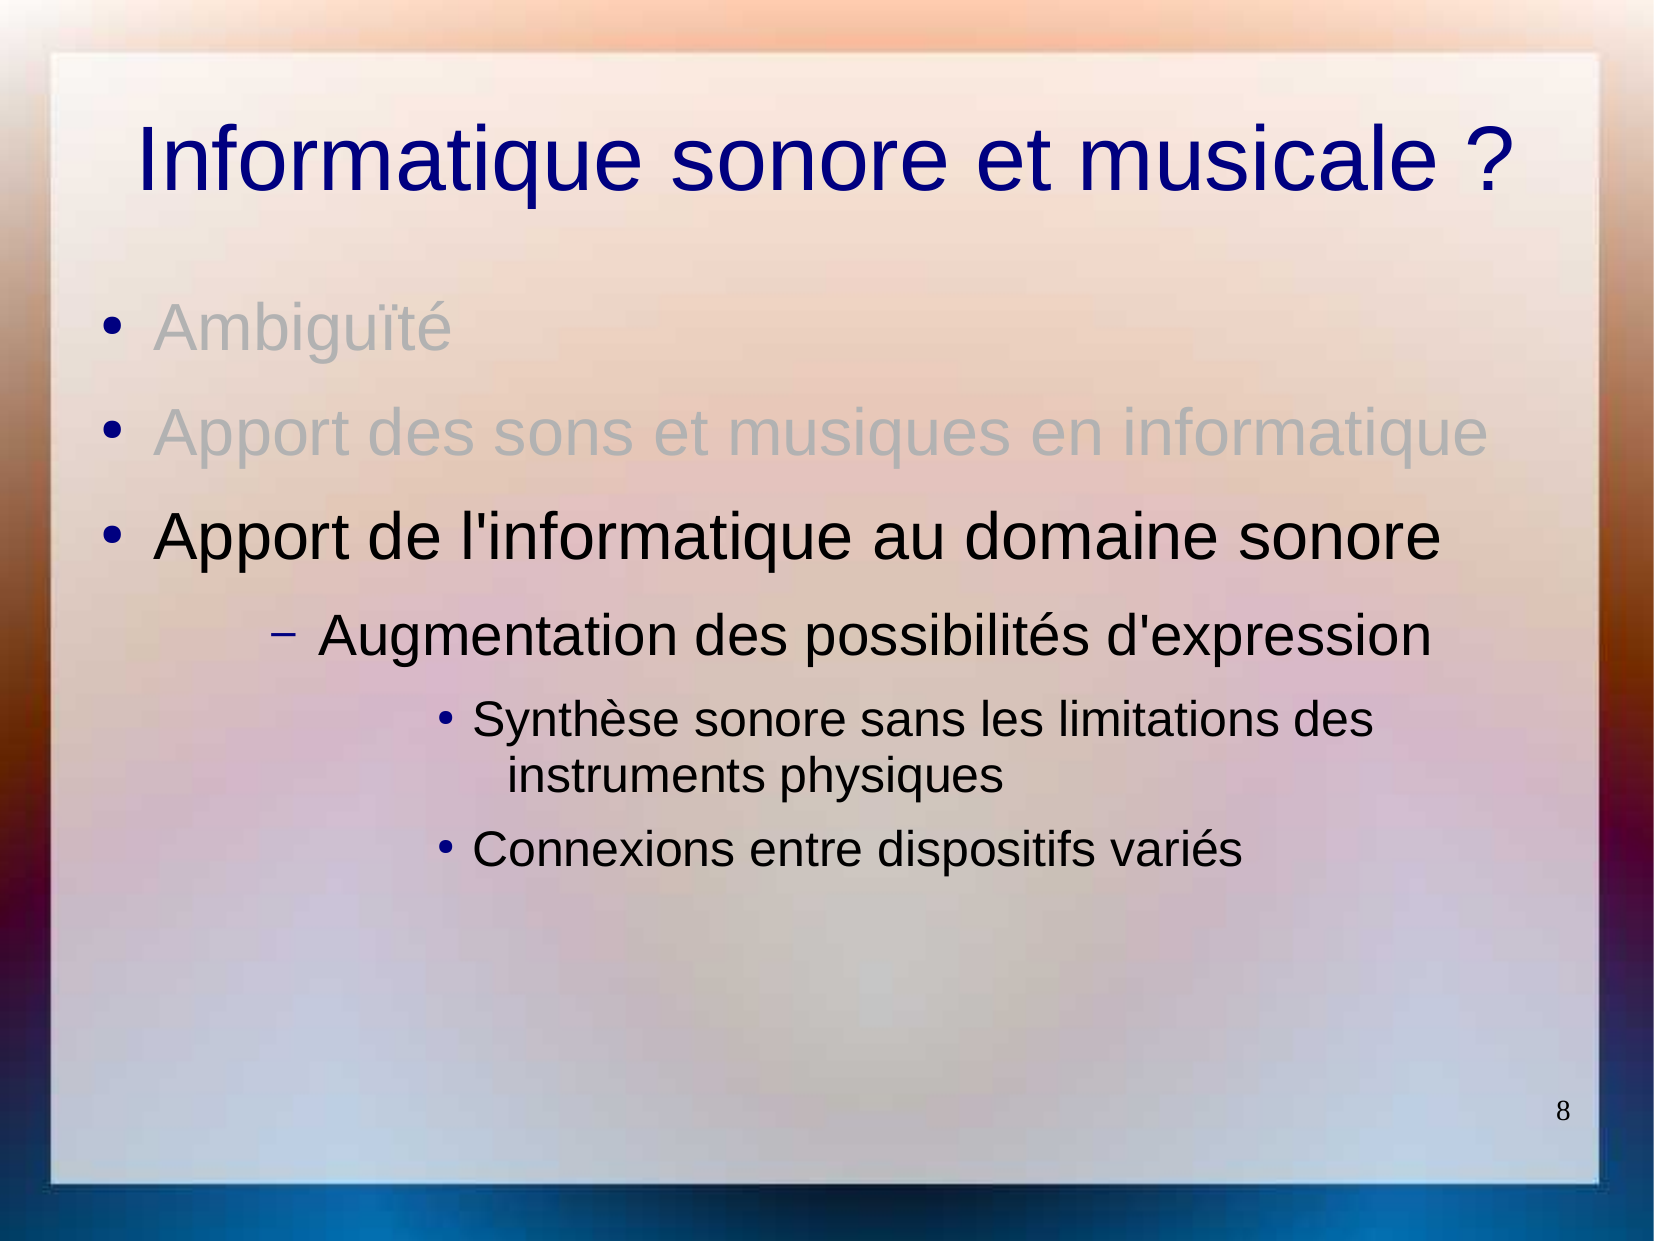

# Informatique sonore et musicale ?
Ambiguïté
Apport des sons et musiques en informatique
Apport de l'informatique au domaine sonore
Augmentation des possibilités d'expression
Synthèse sonore sans les limitations des instruments physiques
Connexions entre dispositifs variés
8